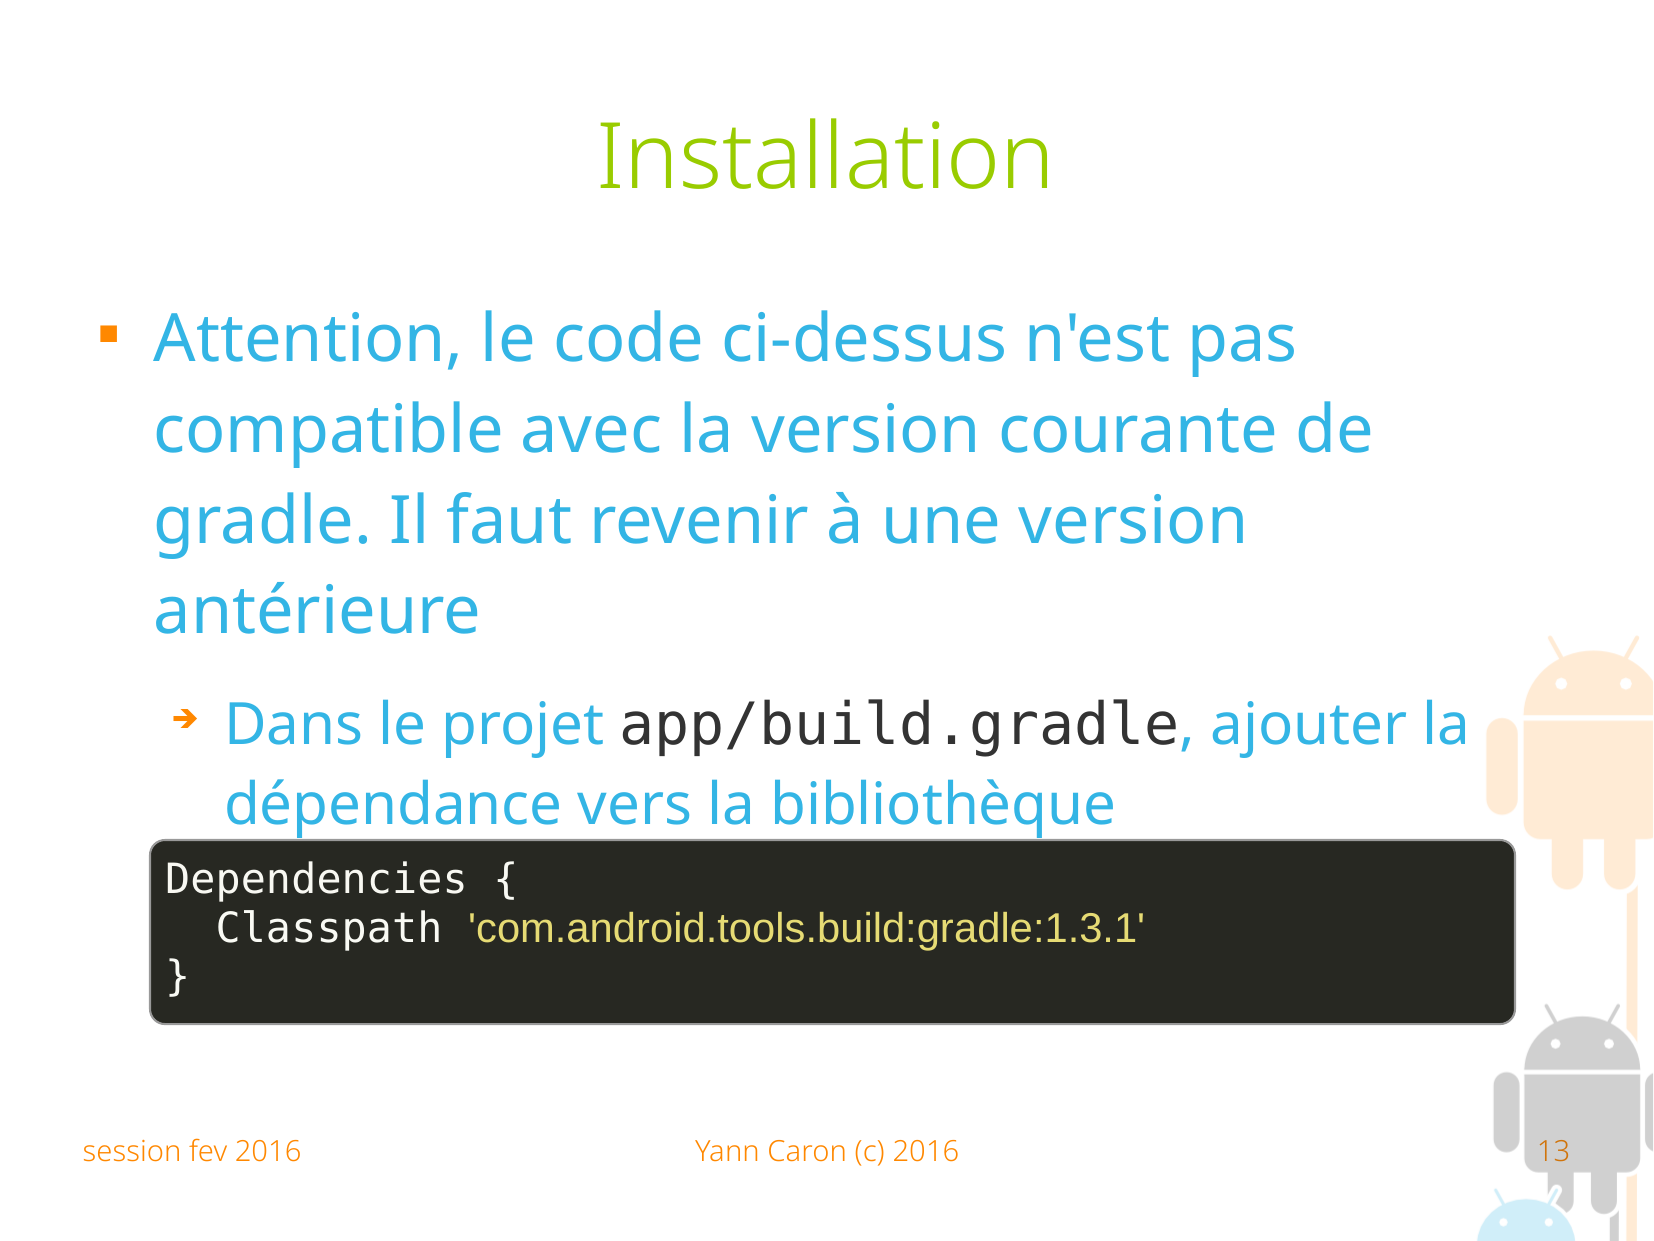

# Installation
Attention, le code ci-dessus n'est pas compatible avec la version courante de gradle. Il faut revenir à une version antérieure
Dans le projet app/build.gradle, ajouter la dépendance vers la bibliothèque
Dependencies {
 Classpath 'com.android.tools.build:gradle:1.3.1'
}
session fev 2016
Yann Caron (c) 2016
13